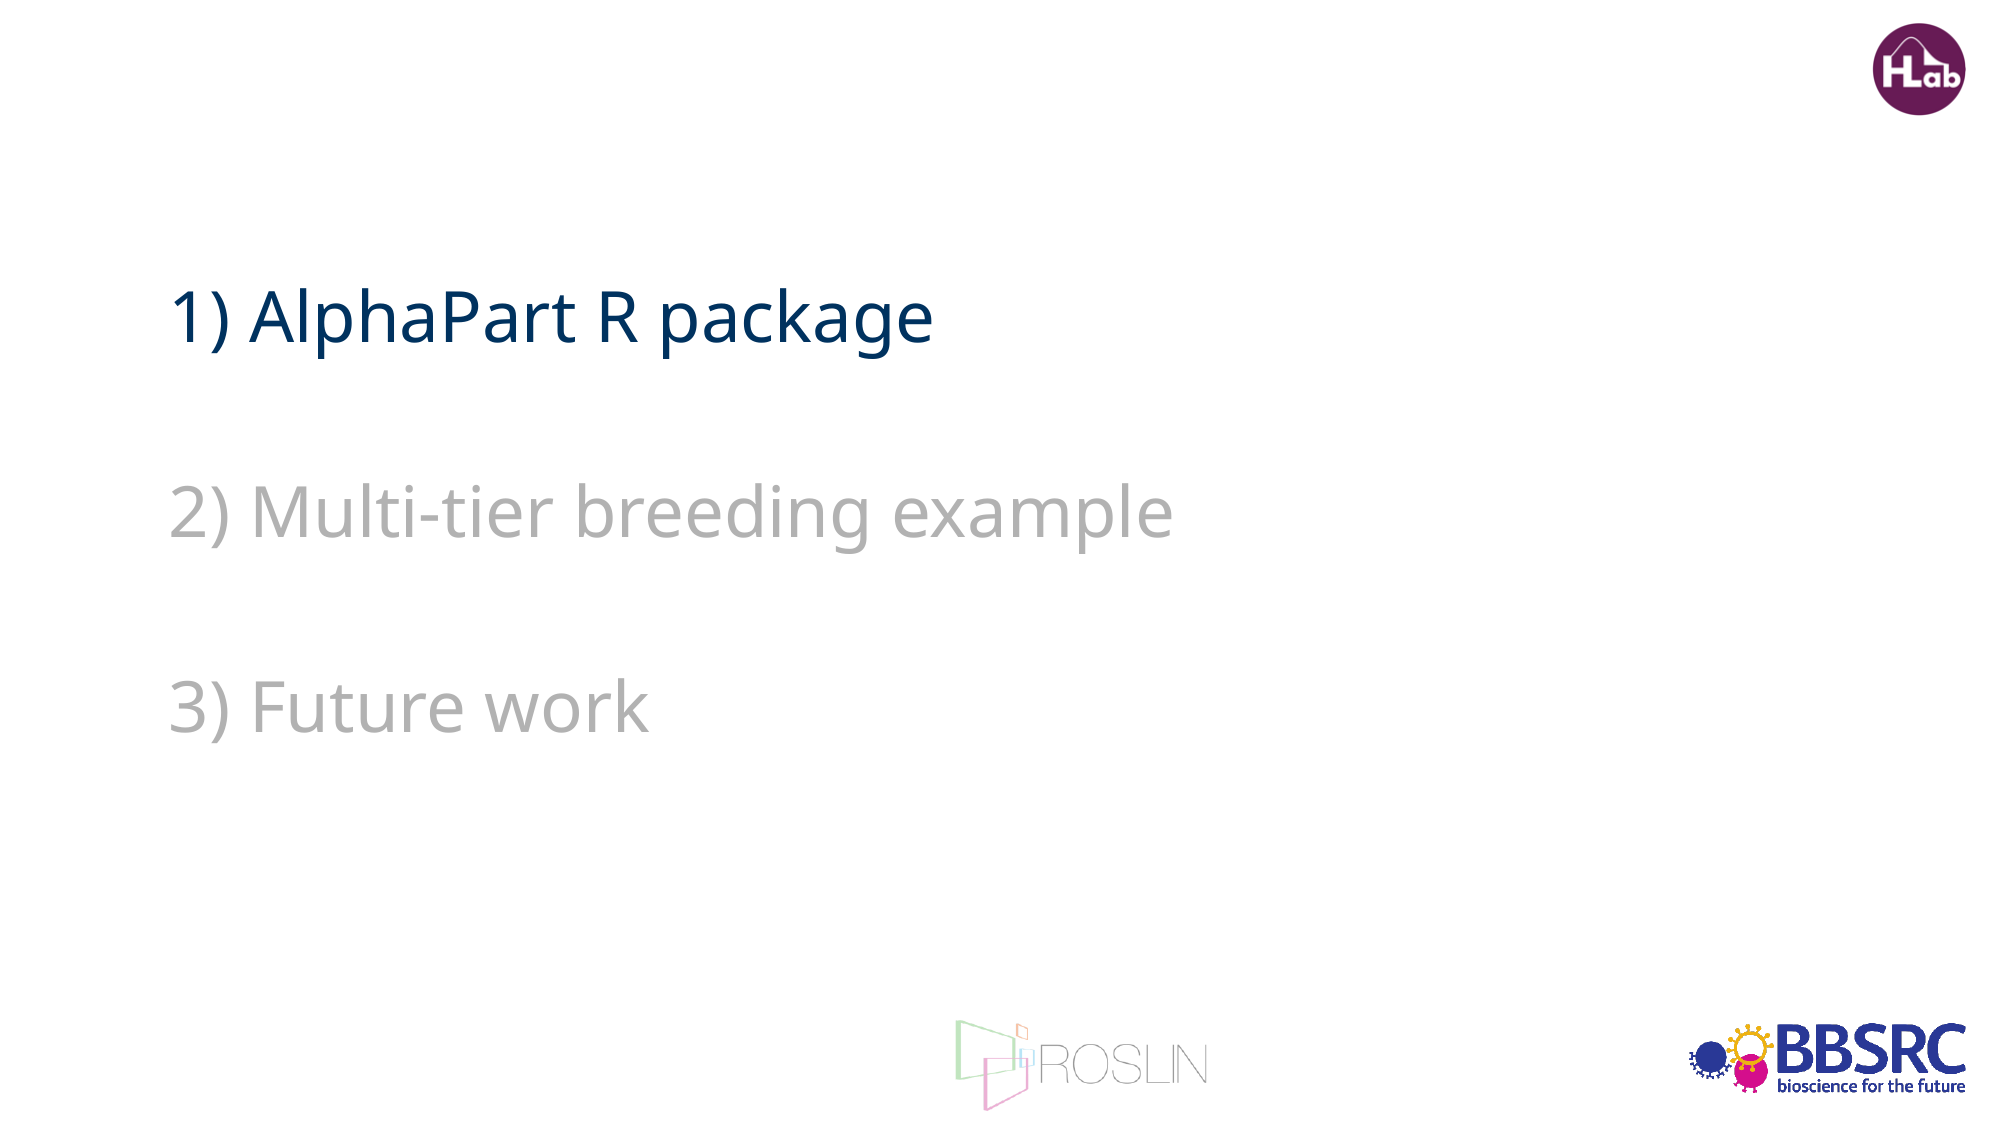

1) AlphaPart R package
2) Multi-tier breeding example
3) Future work